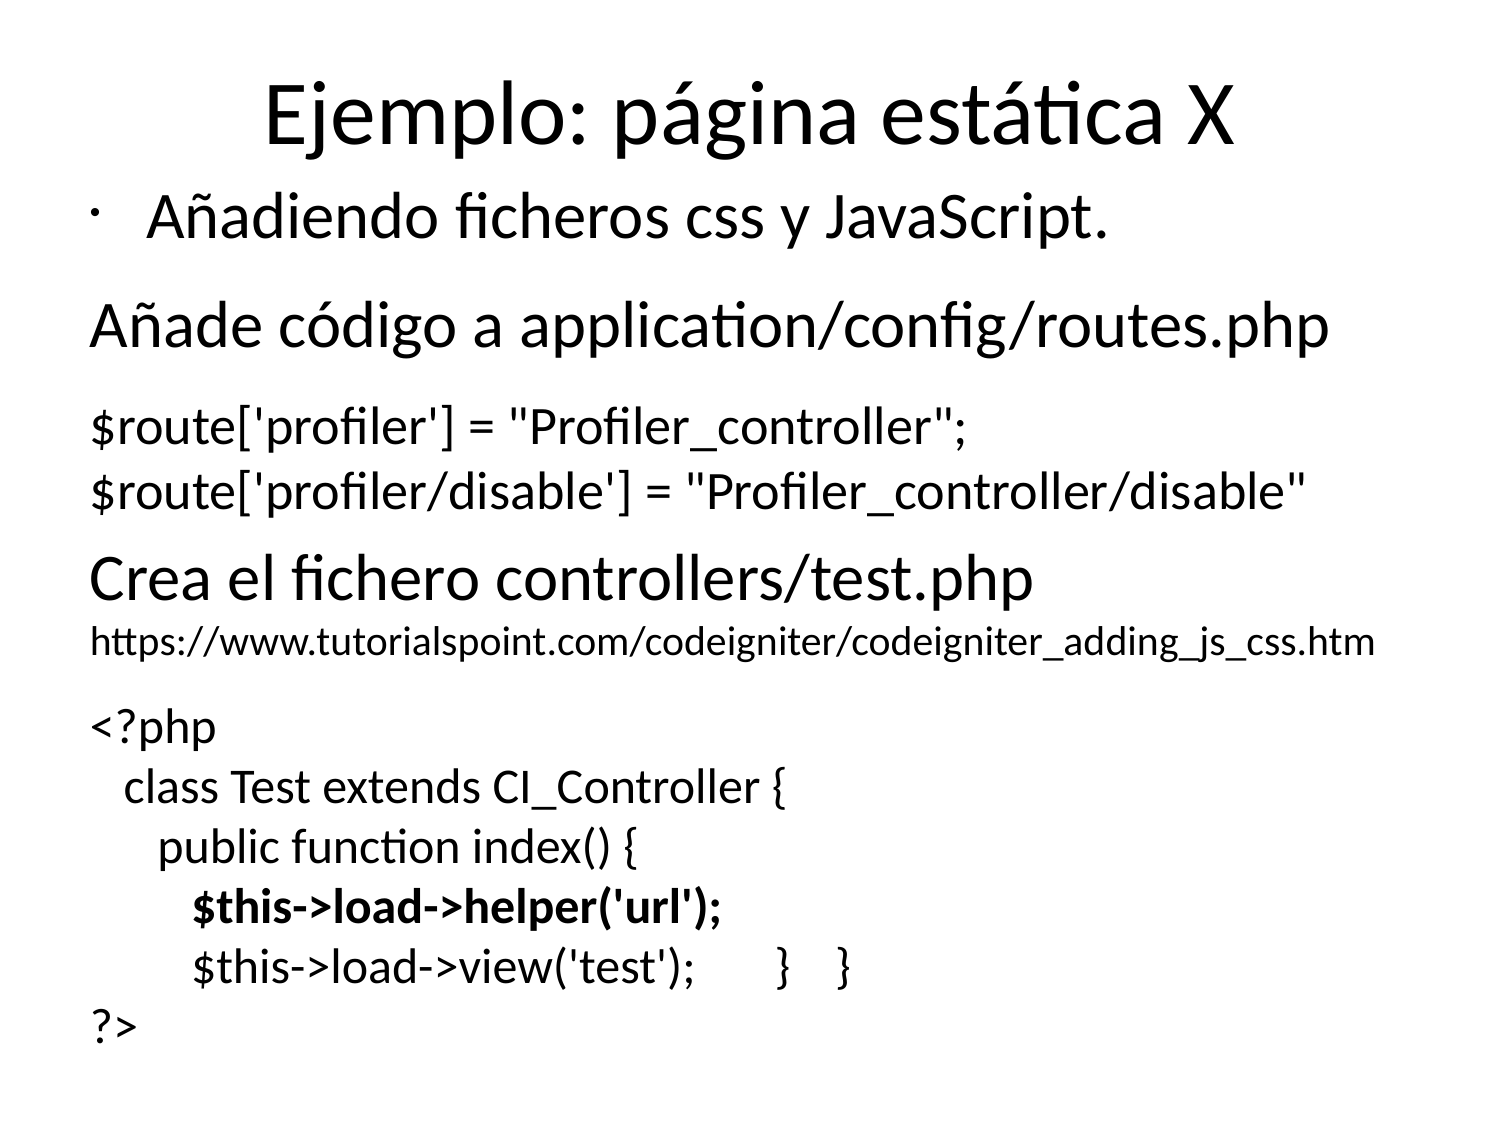

# Ejemplo: página estática X
Añadiendo ficheros css y JavaScript.
Añade código a application/config/routes.php
$route['profiler'] = "Profiler_controller";
$route['profiler/disable'] = "Profiler_controller/disable"
Crea el fichero controllers/test.php https://www.tutorialspoint.com/codeigniter/codeigniter_adding_js_css.htm
<?php
 class Test extends CI_Controller {
 public function index() {
 $this->load->helper('url');
 $this->load->view('test'); } }
?>